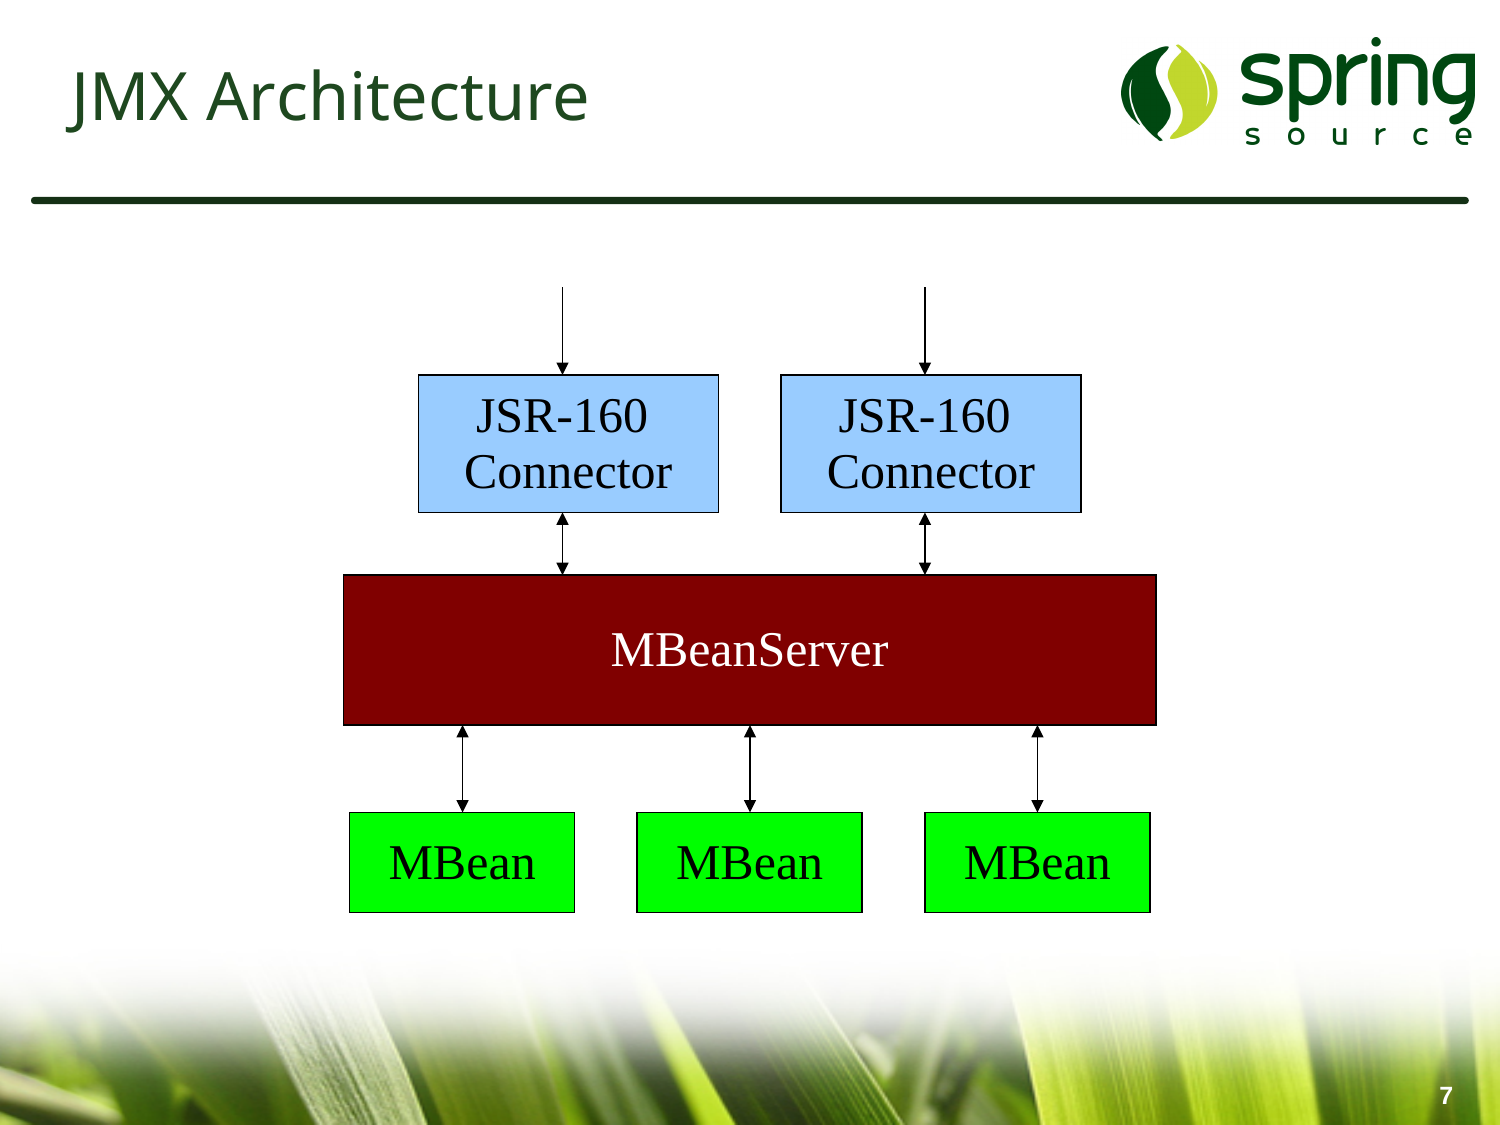

# JMX Architecture
JSR-160
Connector
JSR-160
Connector
MBeanServer
MBean
MBean
MBean